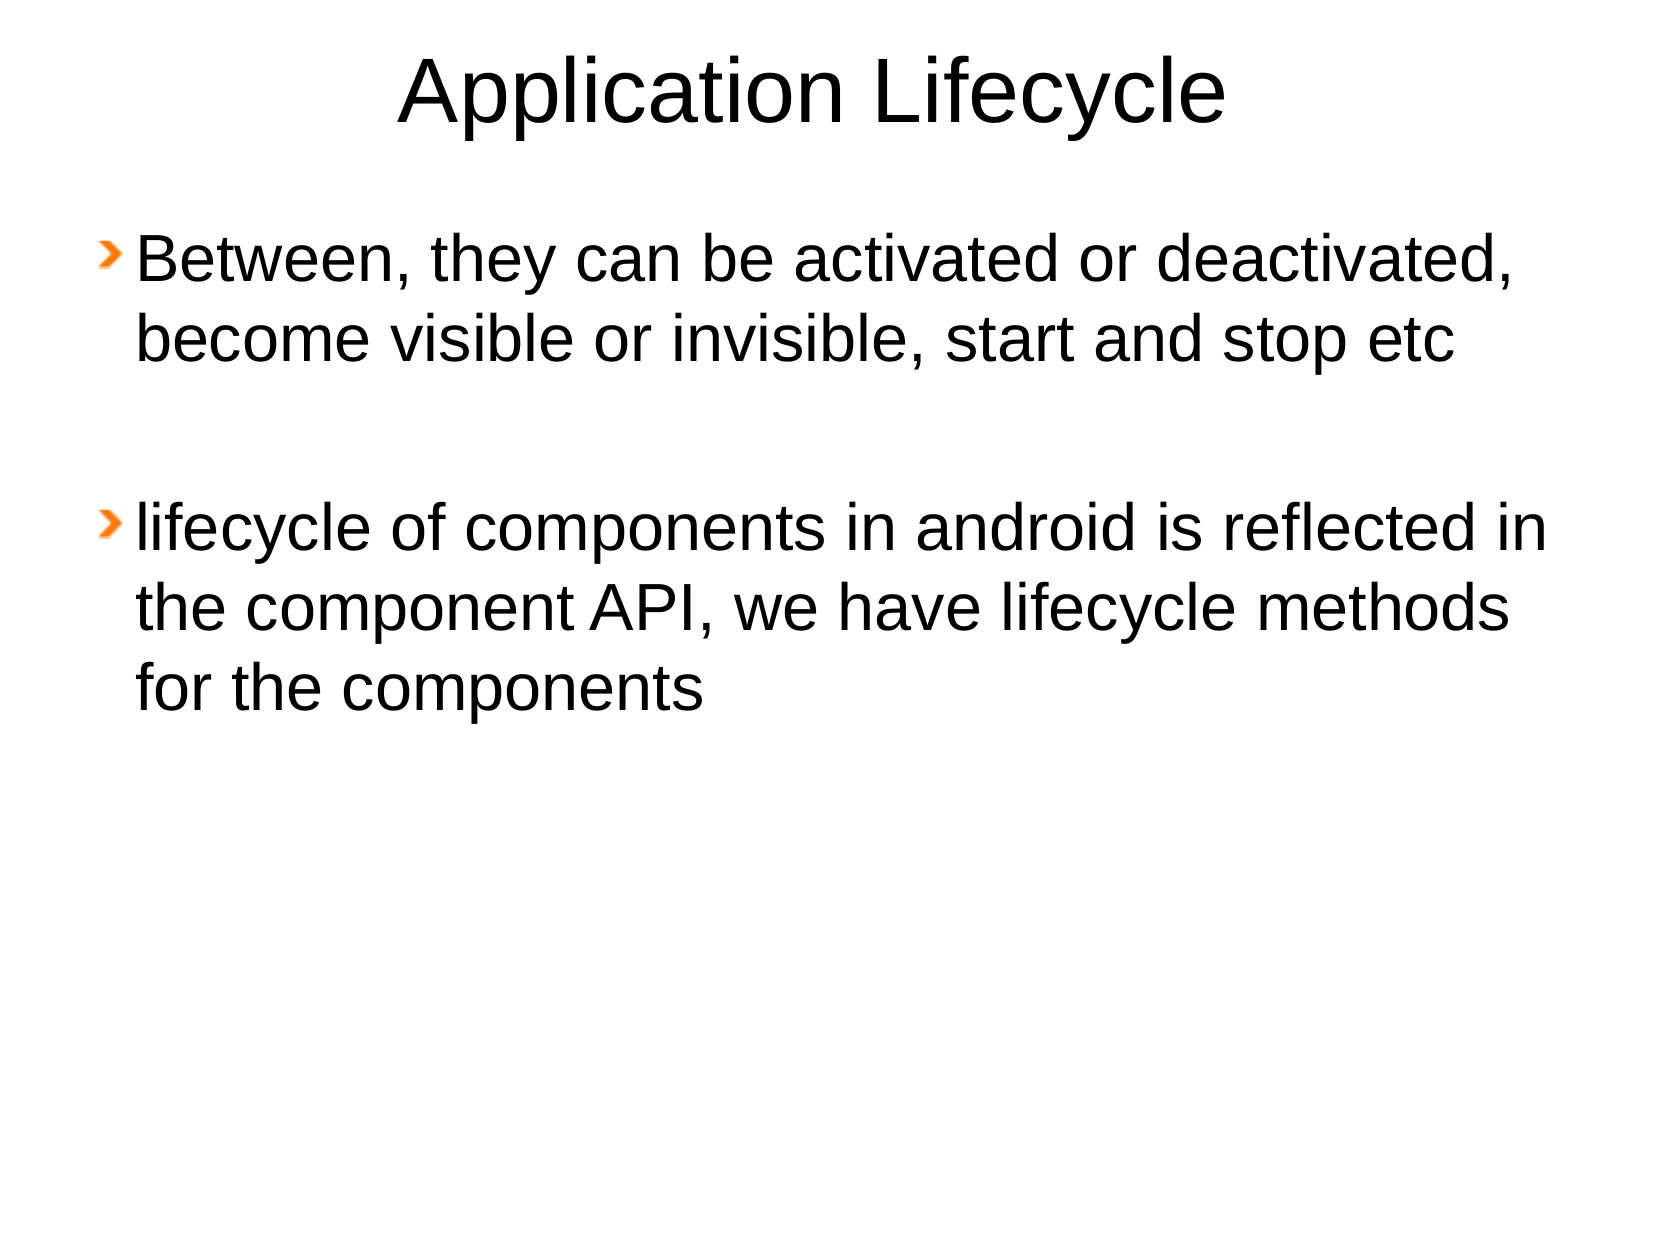

# Application Lifecycle
Between, they can be activated or deactivated, become visible or invisible, start and stop etc
lifecycle of components in android is reflected in the component API, we have lifecycle methods for the components